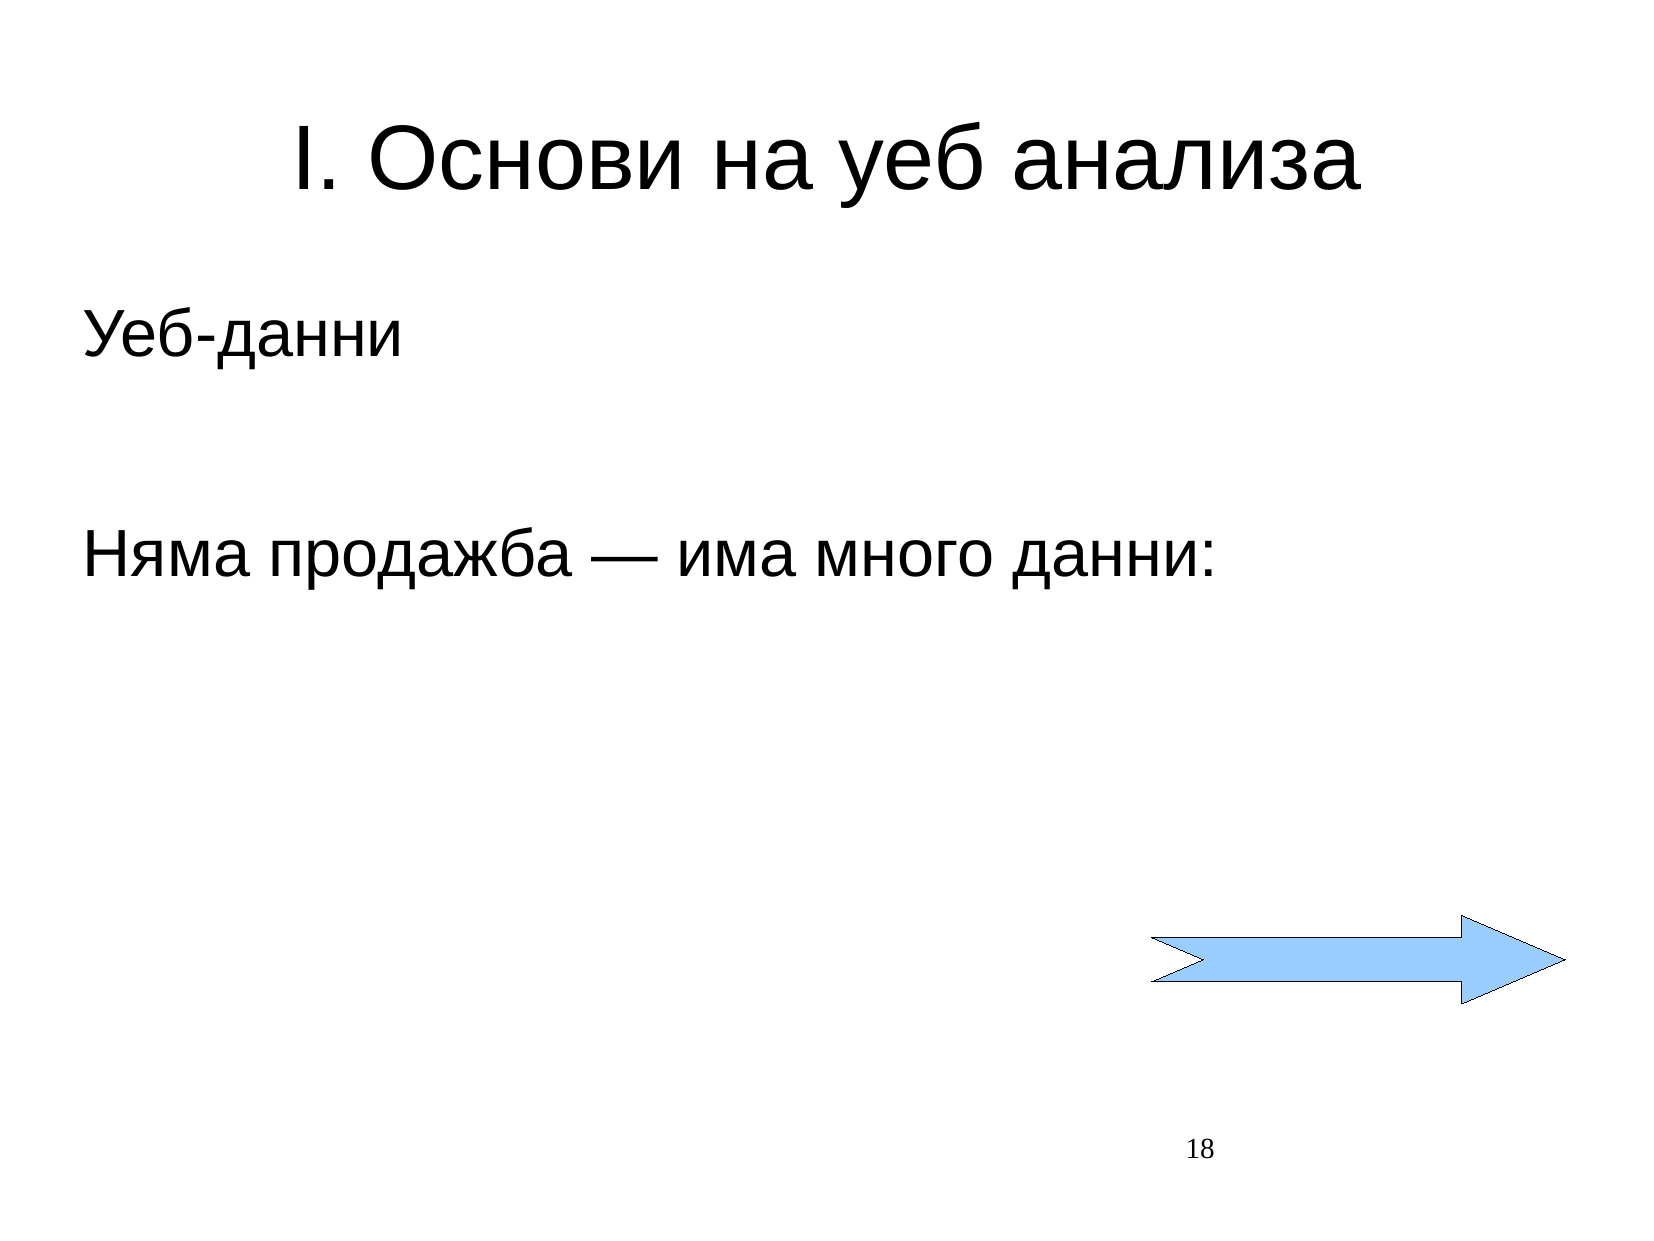

# I. Основи на уеб анализа
Уеб-данни
Няма продажба — има много данни:
17